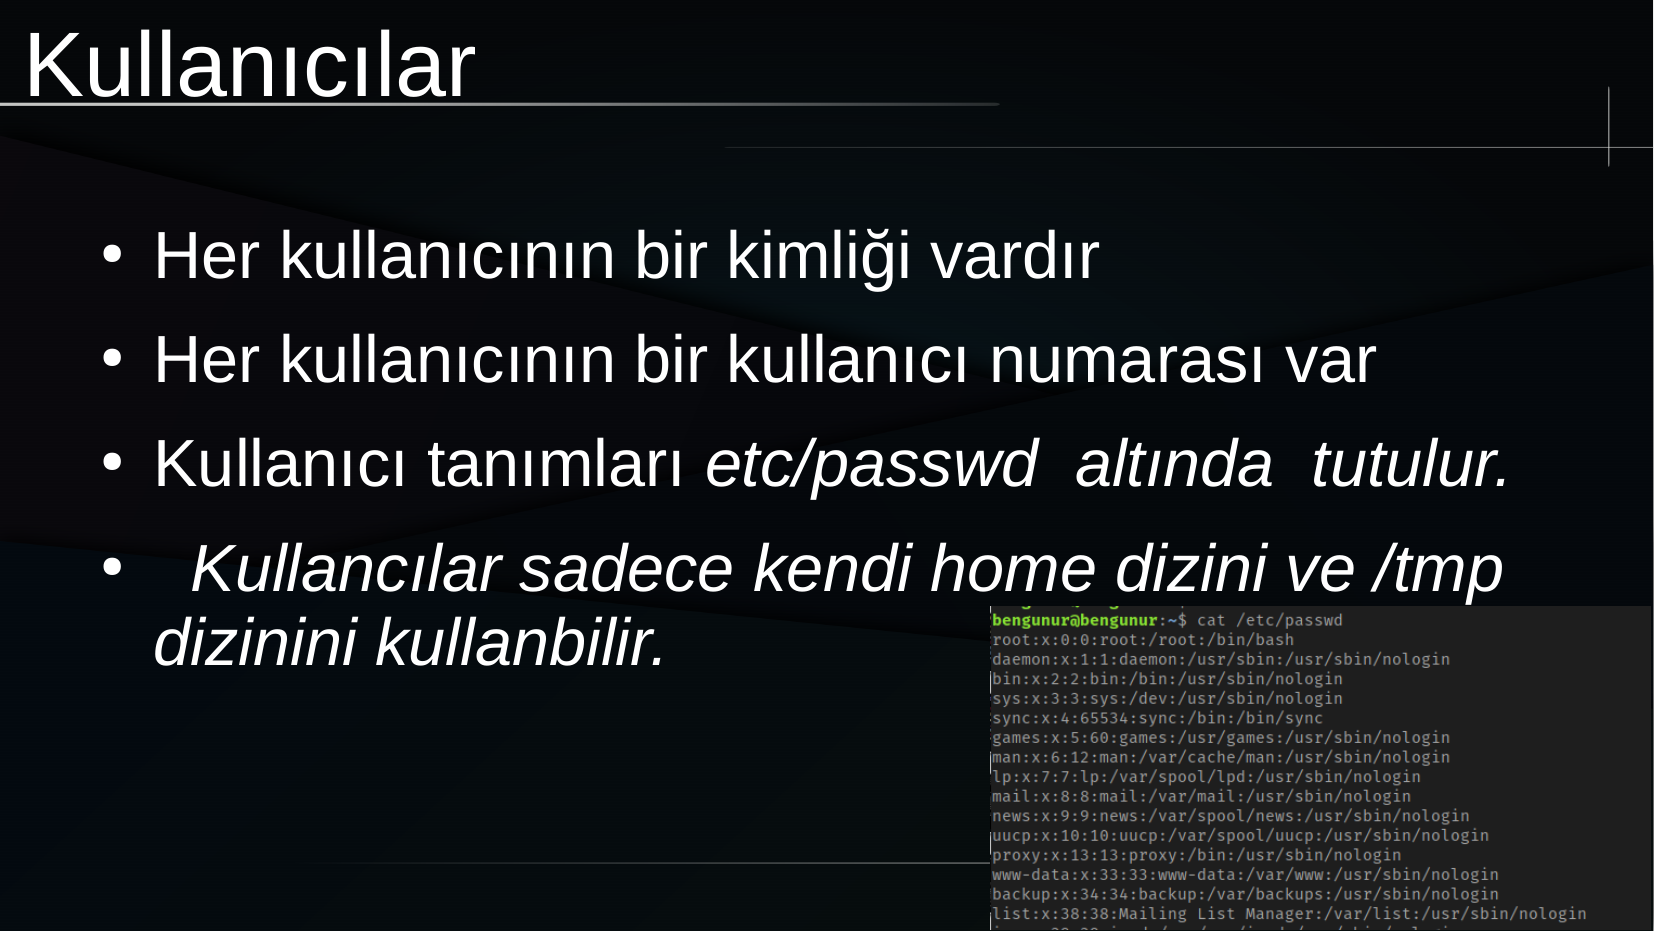

# Kullanıcılar
Her kullanıcının bir kimliği vardır
Her kullanıcının bir kullanıcı numarası var
Kullanıcı tanımları etc/passwd altında tutulur.
 Kullancılar sadece kendi home dizini ve /tmp dizinini kullanbilir.